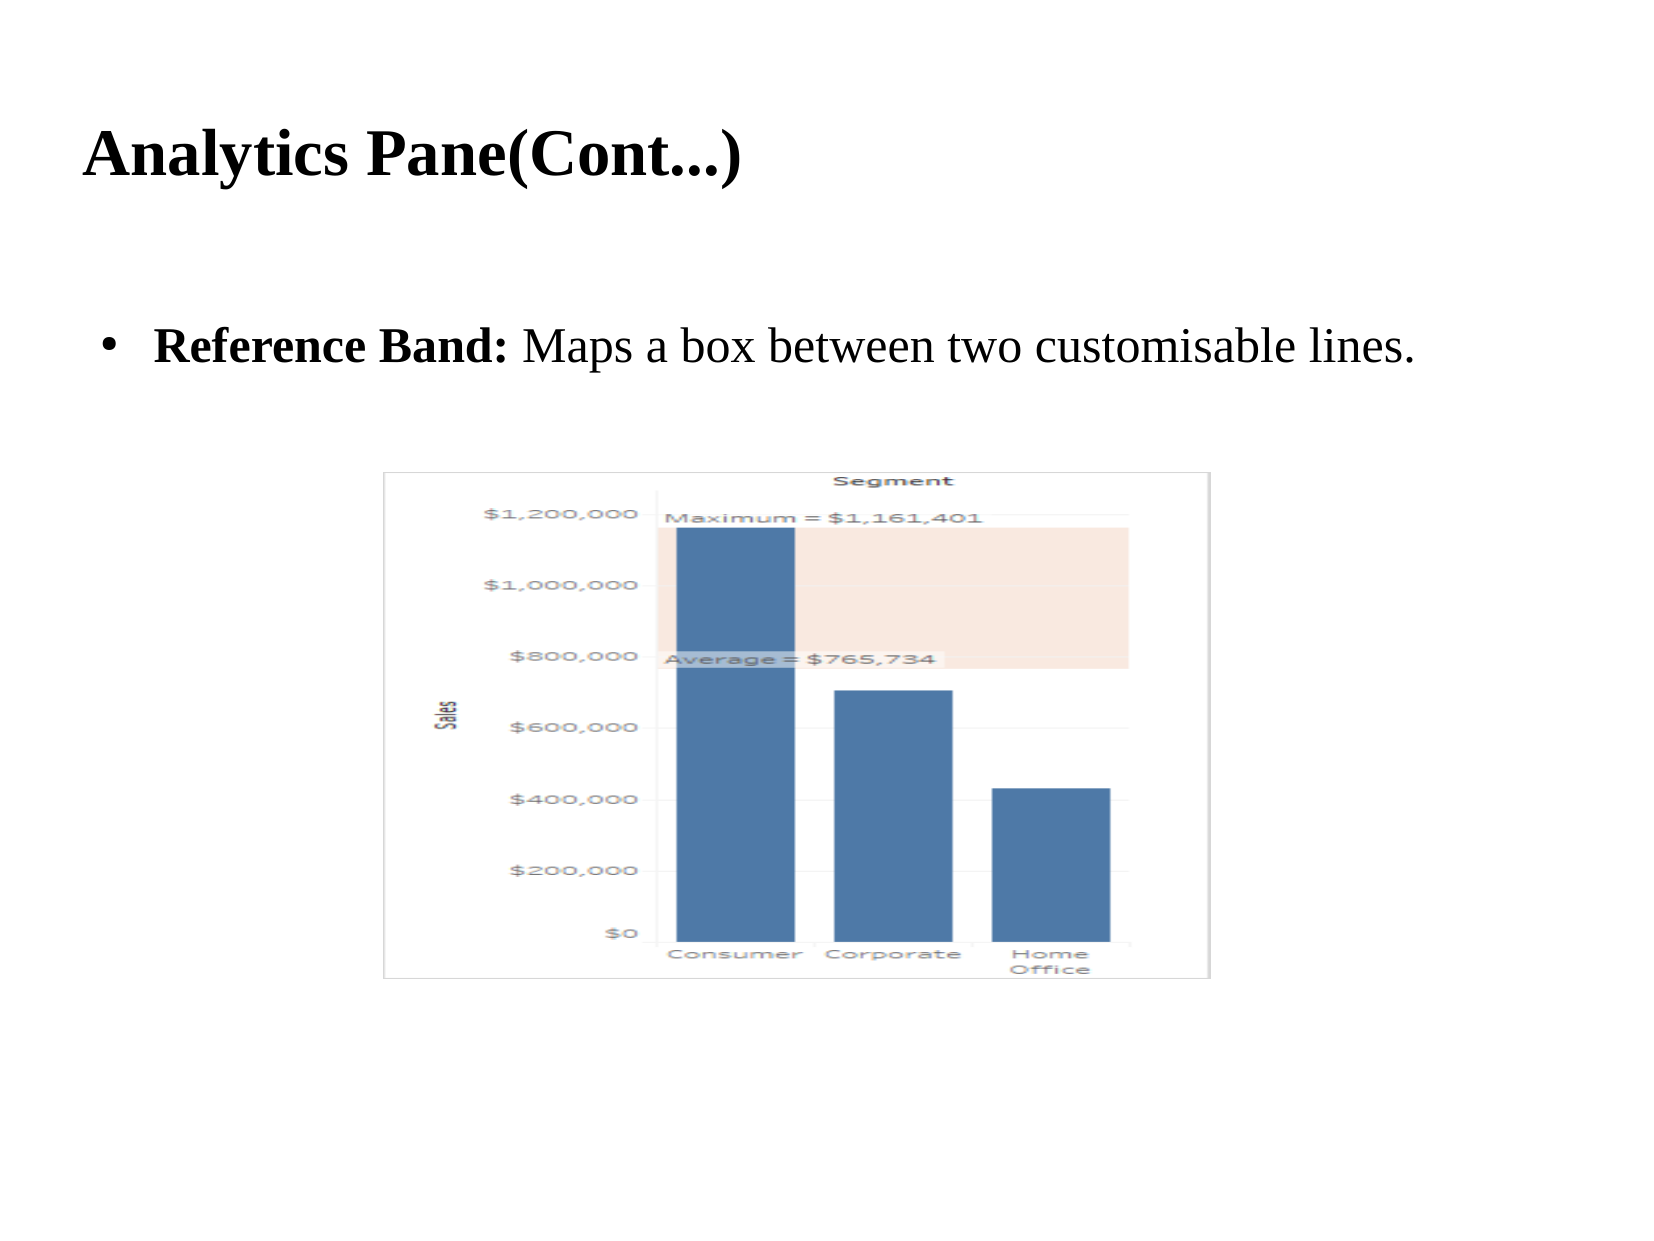

# Analytics Pane(Cont...)
Reference Band: Maps a box between two customisable lines.